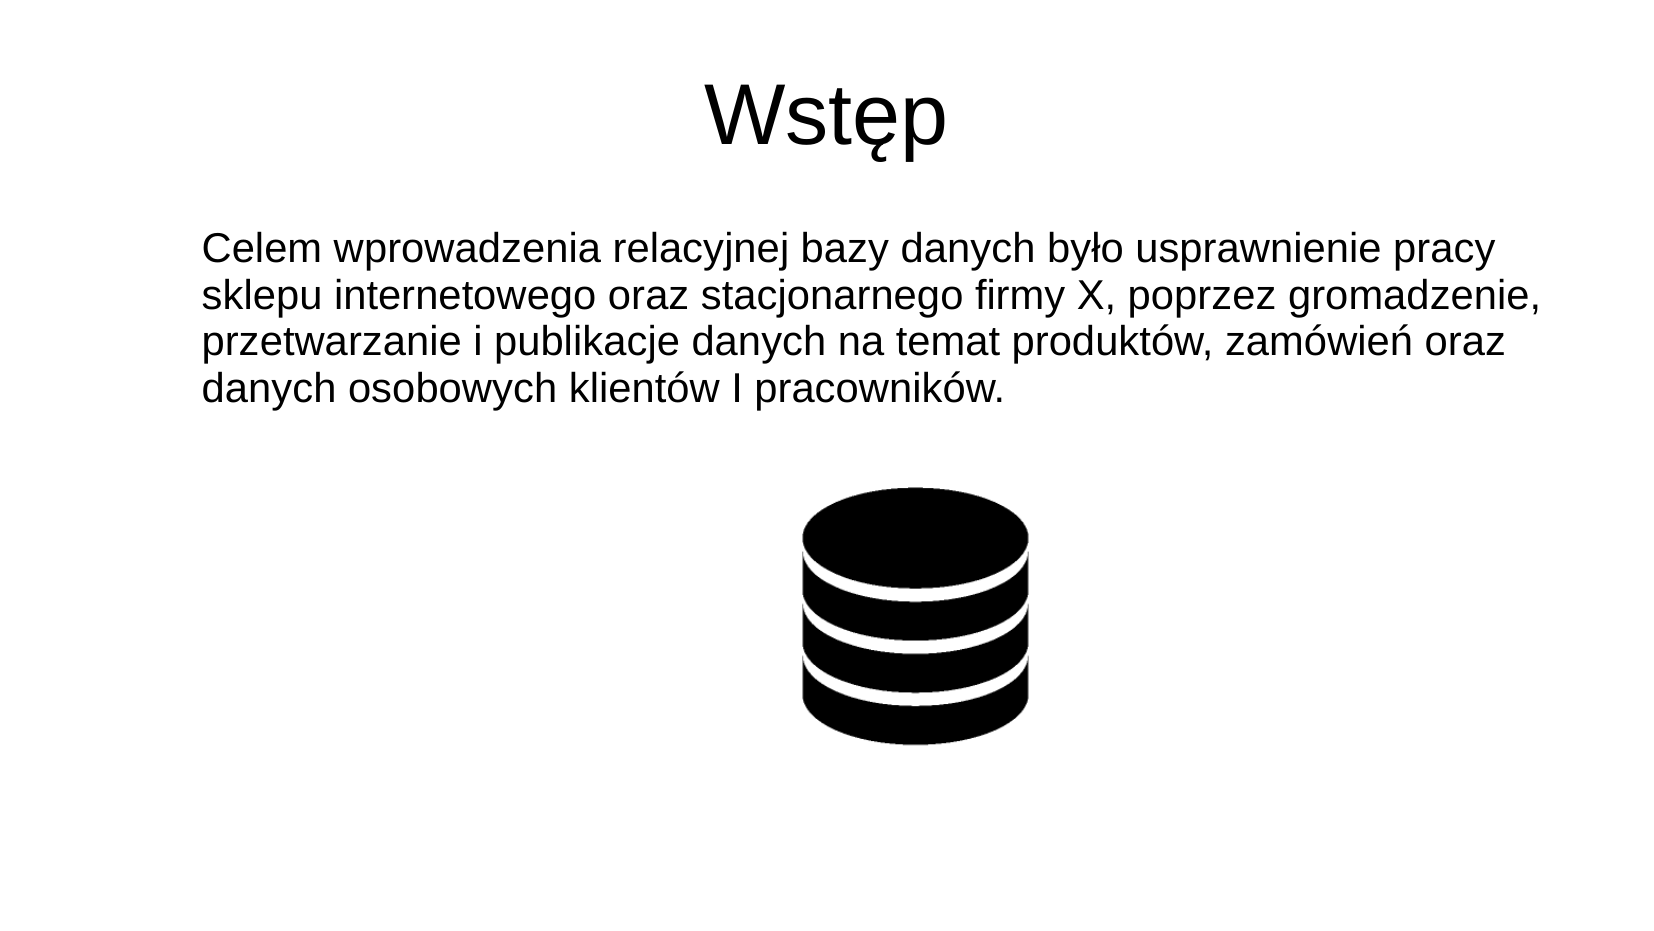

# Wstęp
Celem wprowadzenia relacyjnej bazy danych było usprawnienie pracy sklepu internetowego oraz stacjonarnego firmy X, poprzez gromadzenie, przetwarzanie i publikacje danych na temat produktów, zamówień oraz danych osobowych klientów I pracowników.